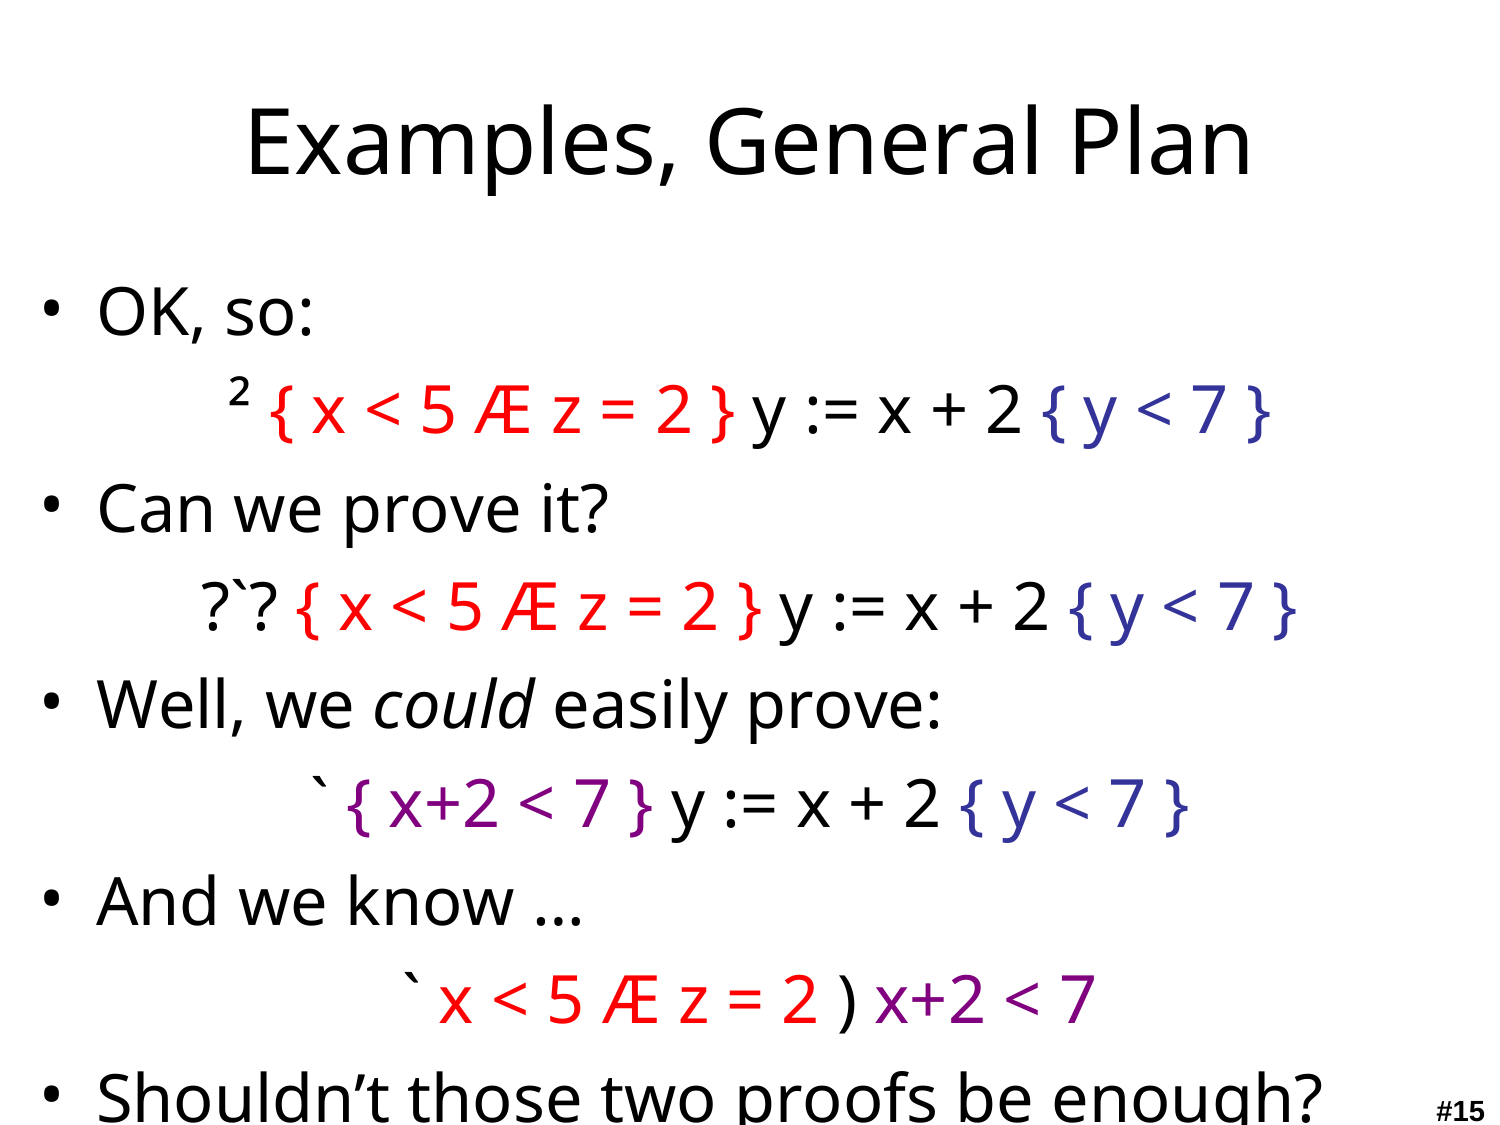

# Examples, General Plan
OK, so:
² { x < 5 Æ z = 2 } y := x + 2 { y < 7 }
Can we prove it?
?`? { x < 5 Æ z = 2 } y := x + 2 { y < 7 }
Well, we could easily prove:
` { x+2 < 7 } y := x + 2 { y < 7 }
And we know …
` x < 5 Æ z = 2 ) x+2 < 7
Shouldn’t those two proofs be enough?
15